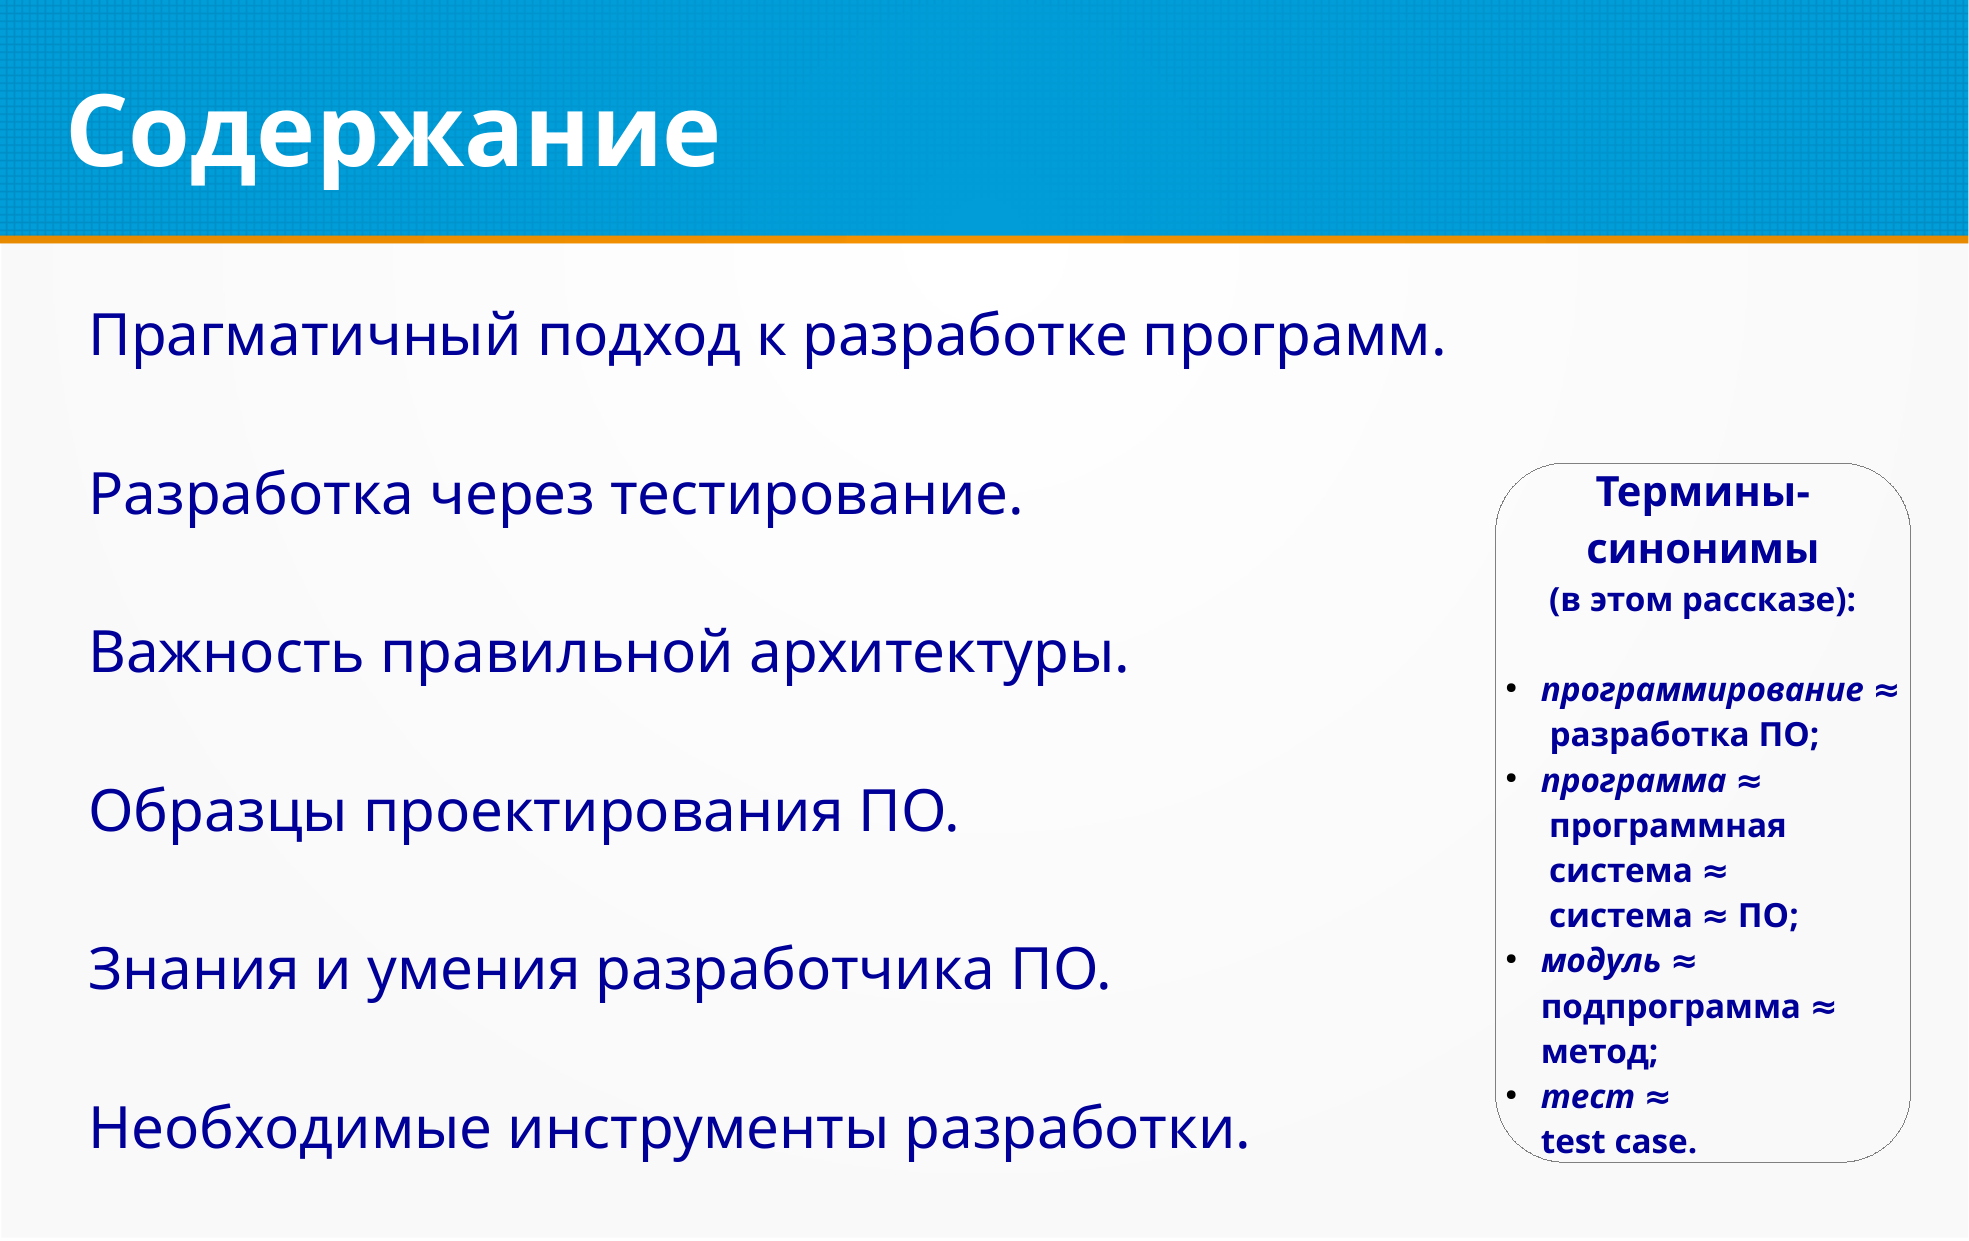

Содержание
Прагматичный подход к разработке программ.
Разработка через тестирование.
Важность правильной архитектуры.
Образцы проектирования ПО.
Знания и умения разработчика ПО.
Необходимые инструменты разработки.
Термины-
синонимы
(в этом рассказе):
программирование ≈
 разработка ПО;
программа ≈
 программная
 cистема ≈
 система ≈ ПО;
модуль ≈
подпрограмма ≈
метод;
тест ≈
test case.